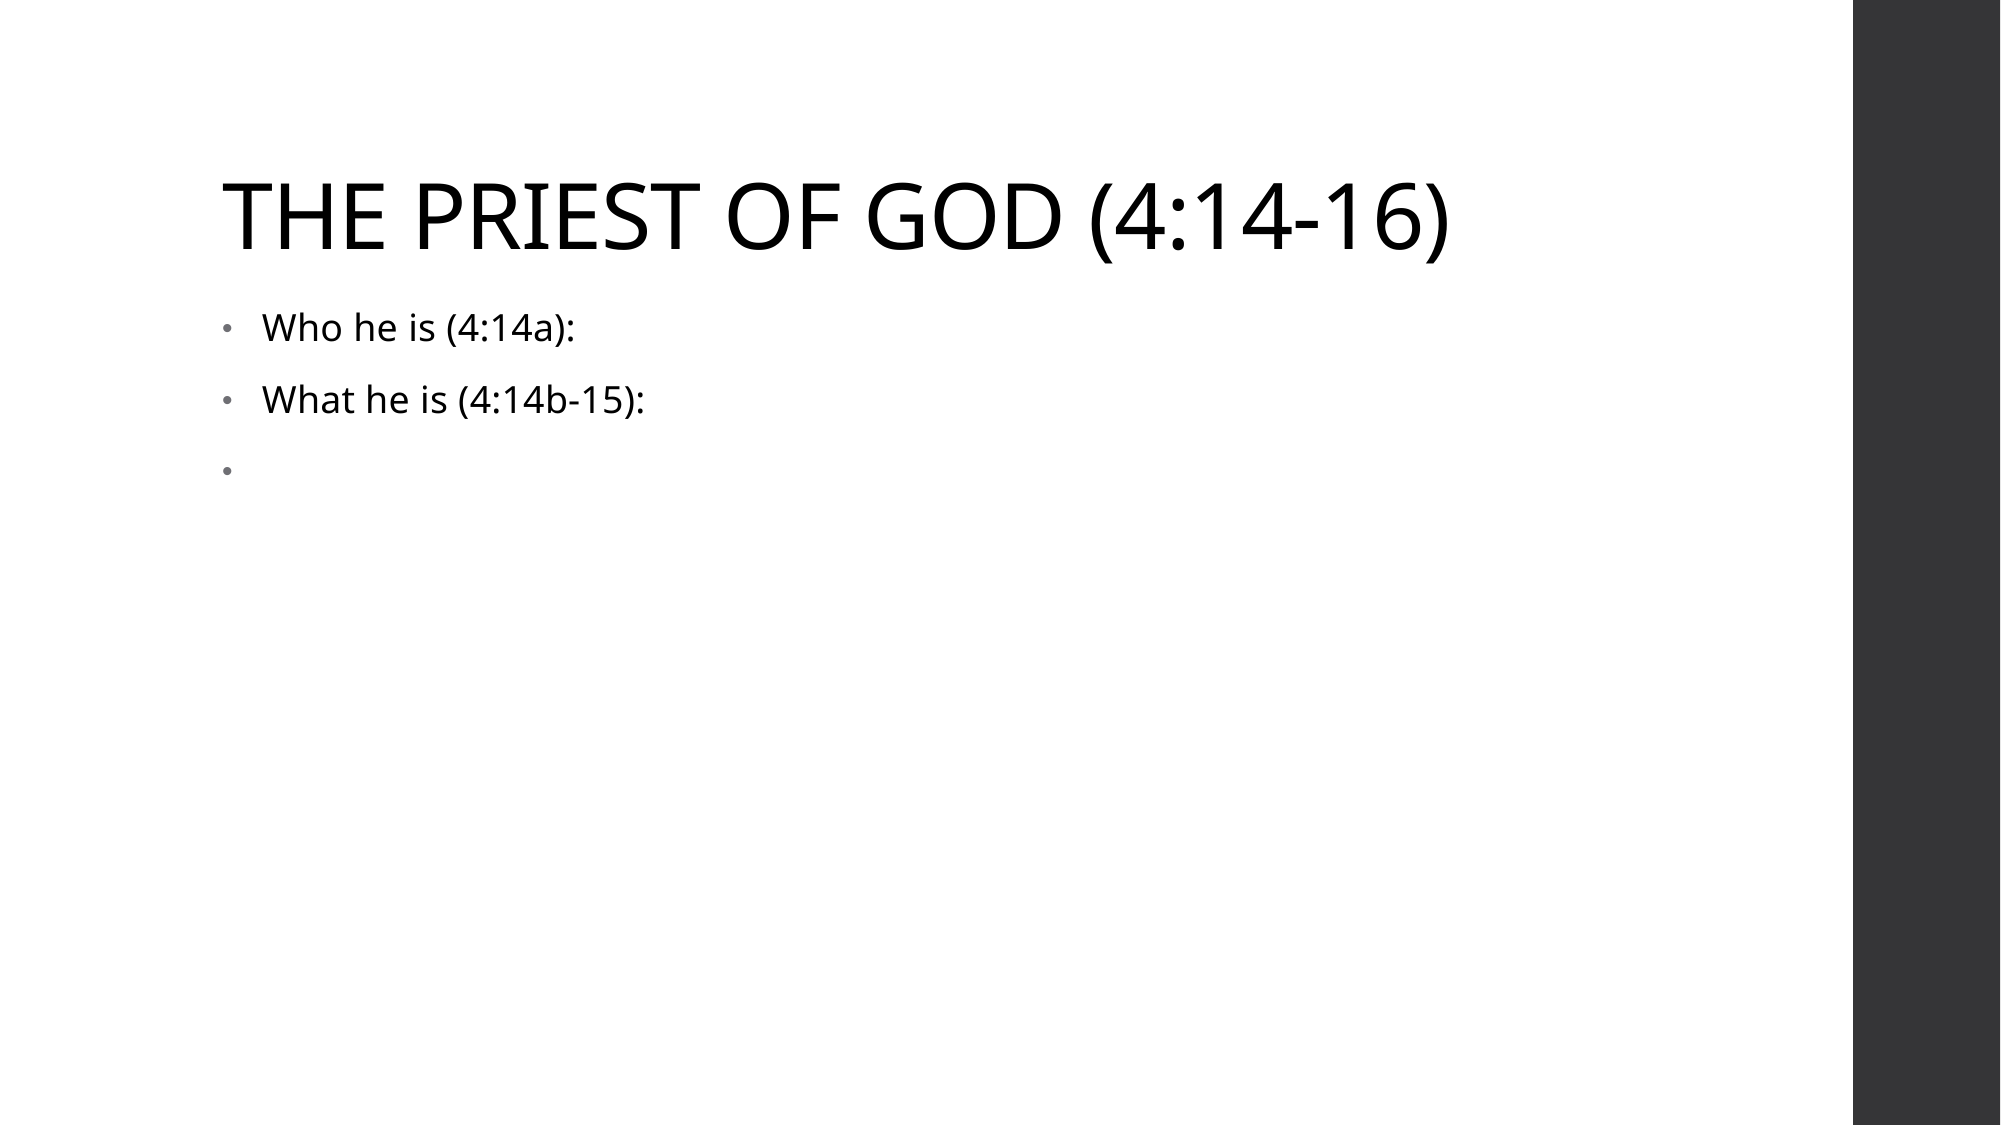

# THE PRIEST OF GOD (4:14-16)
 Who he is (4:14a):
 What he is (4:14b-15):